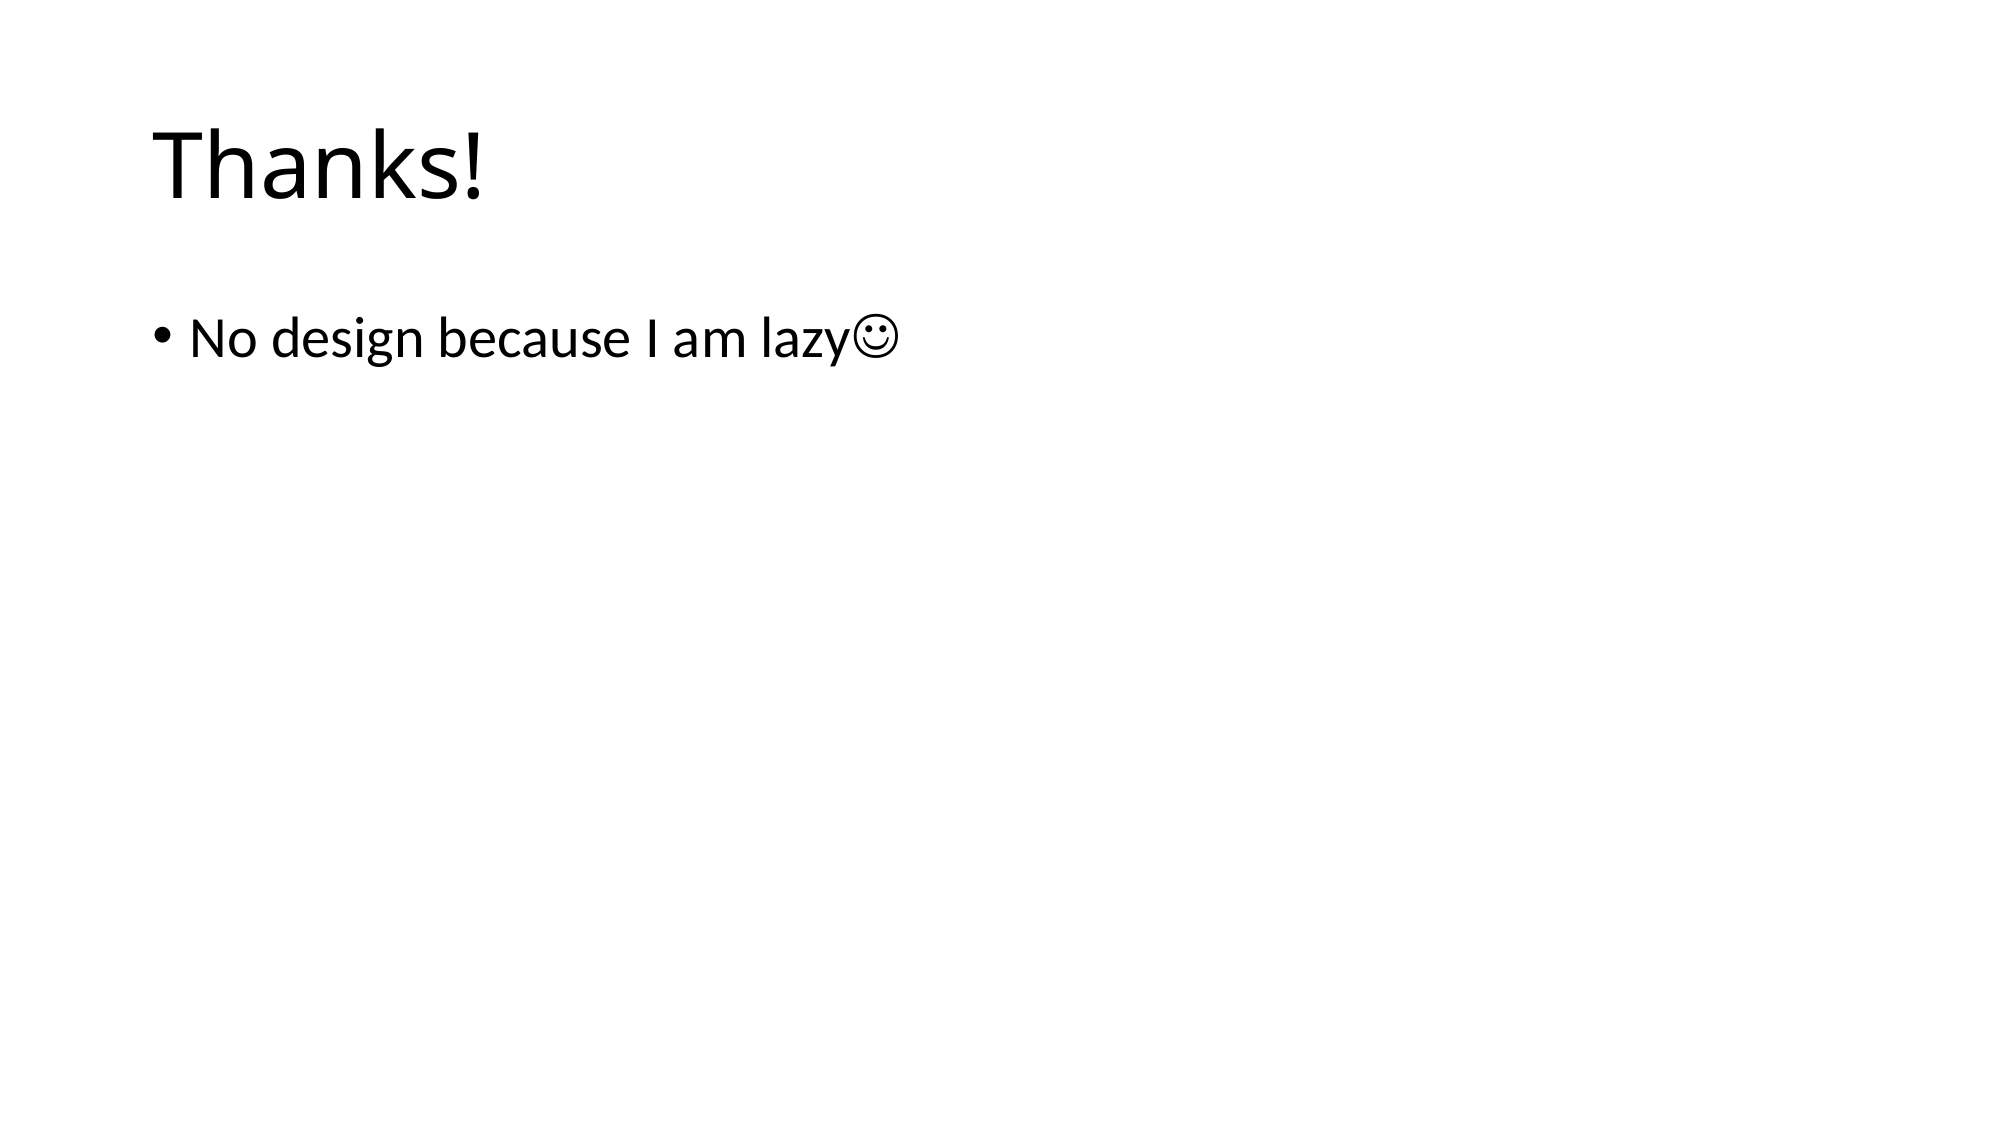

# Thanks!
No design because I am lazy